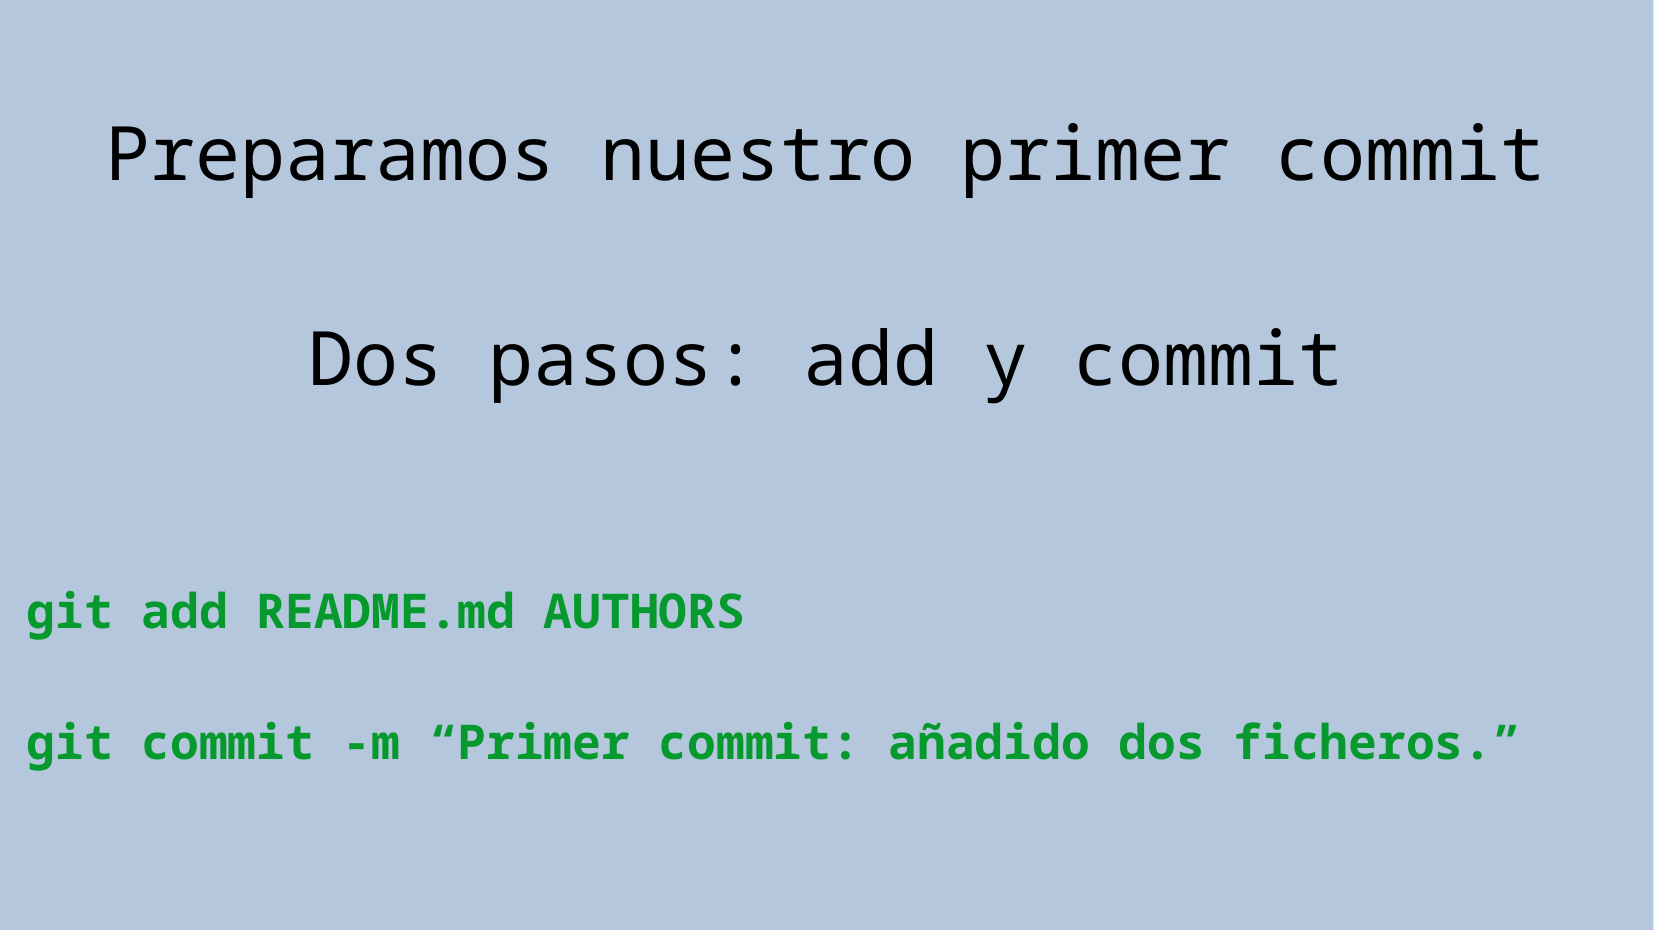

# Preparamos nuestro primer commit
Dos pasos: add y commit
git add README.md AUTHORS
git commit -m “Primer commit: añadido dos ficheros.”